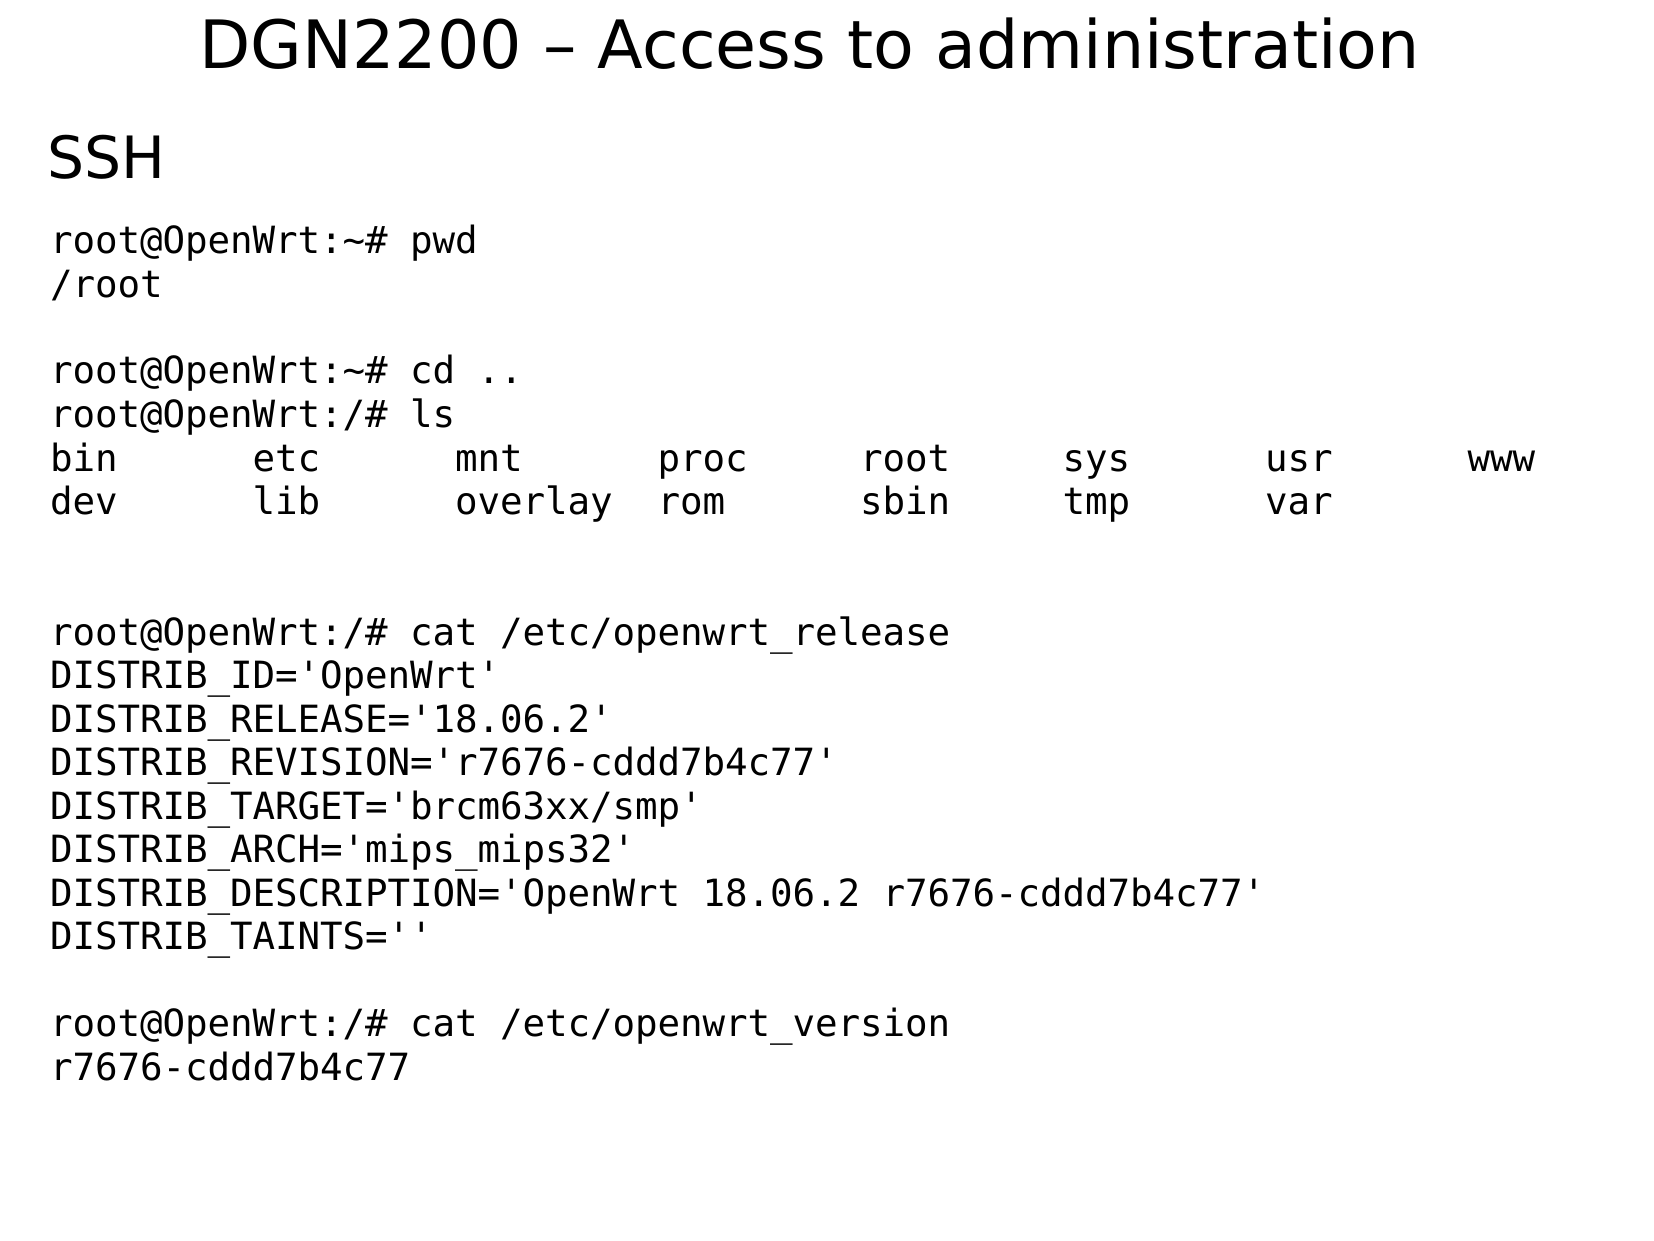

# DGN2200 – Access to administration
SSH
root@OpenWrt:~# pwd
/root
root@OpenWrt:~# cd ..
root@OpenWrt:/# ls
bin etc mnt proc root sys usr www
dev lib overlay rom sbin tmp var
root@OpenWrt:/# cat /etc/openwrt_release
DISTRIB_ID='OpenWrt'
DISTRIB_RELEASE='18.06.2'
DISTRIB_REVISION='r7676-cddd7b4c77'
DISTRIB_TARGET='brcm63xx/smp'
DISTRIB_ARCH='mips_mips32'
DISTRIB_DESCRIPTION='OpenWrt 18.06.2 r7676-cddd7b4c77'
DISTRIB_TAINTS=''
root@OpenWrt:/# cat /etc/openwrt_version
r7676-cddd7b4c77